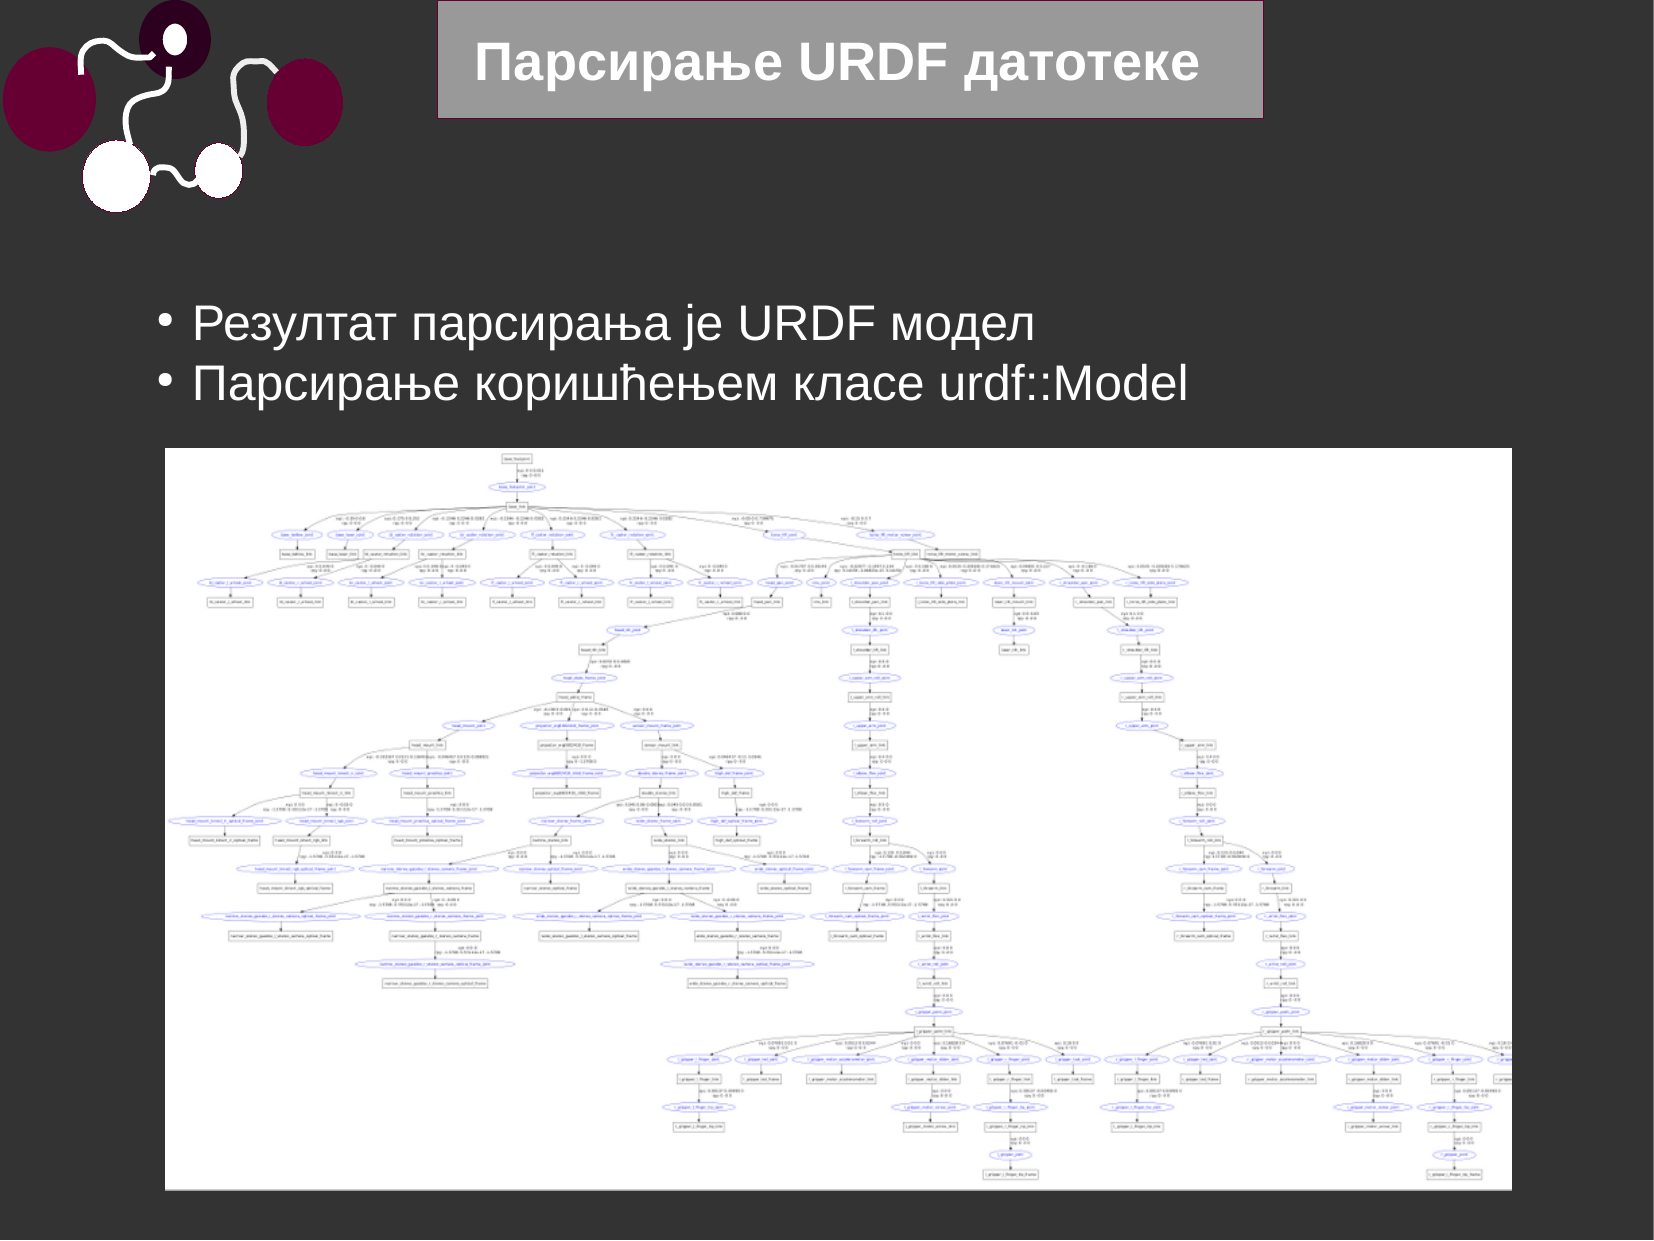

Парсирање URDF датотеке
Резултат парсирања је URDF модел
Парсирање коришћењем класе urdf::Model